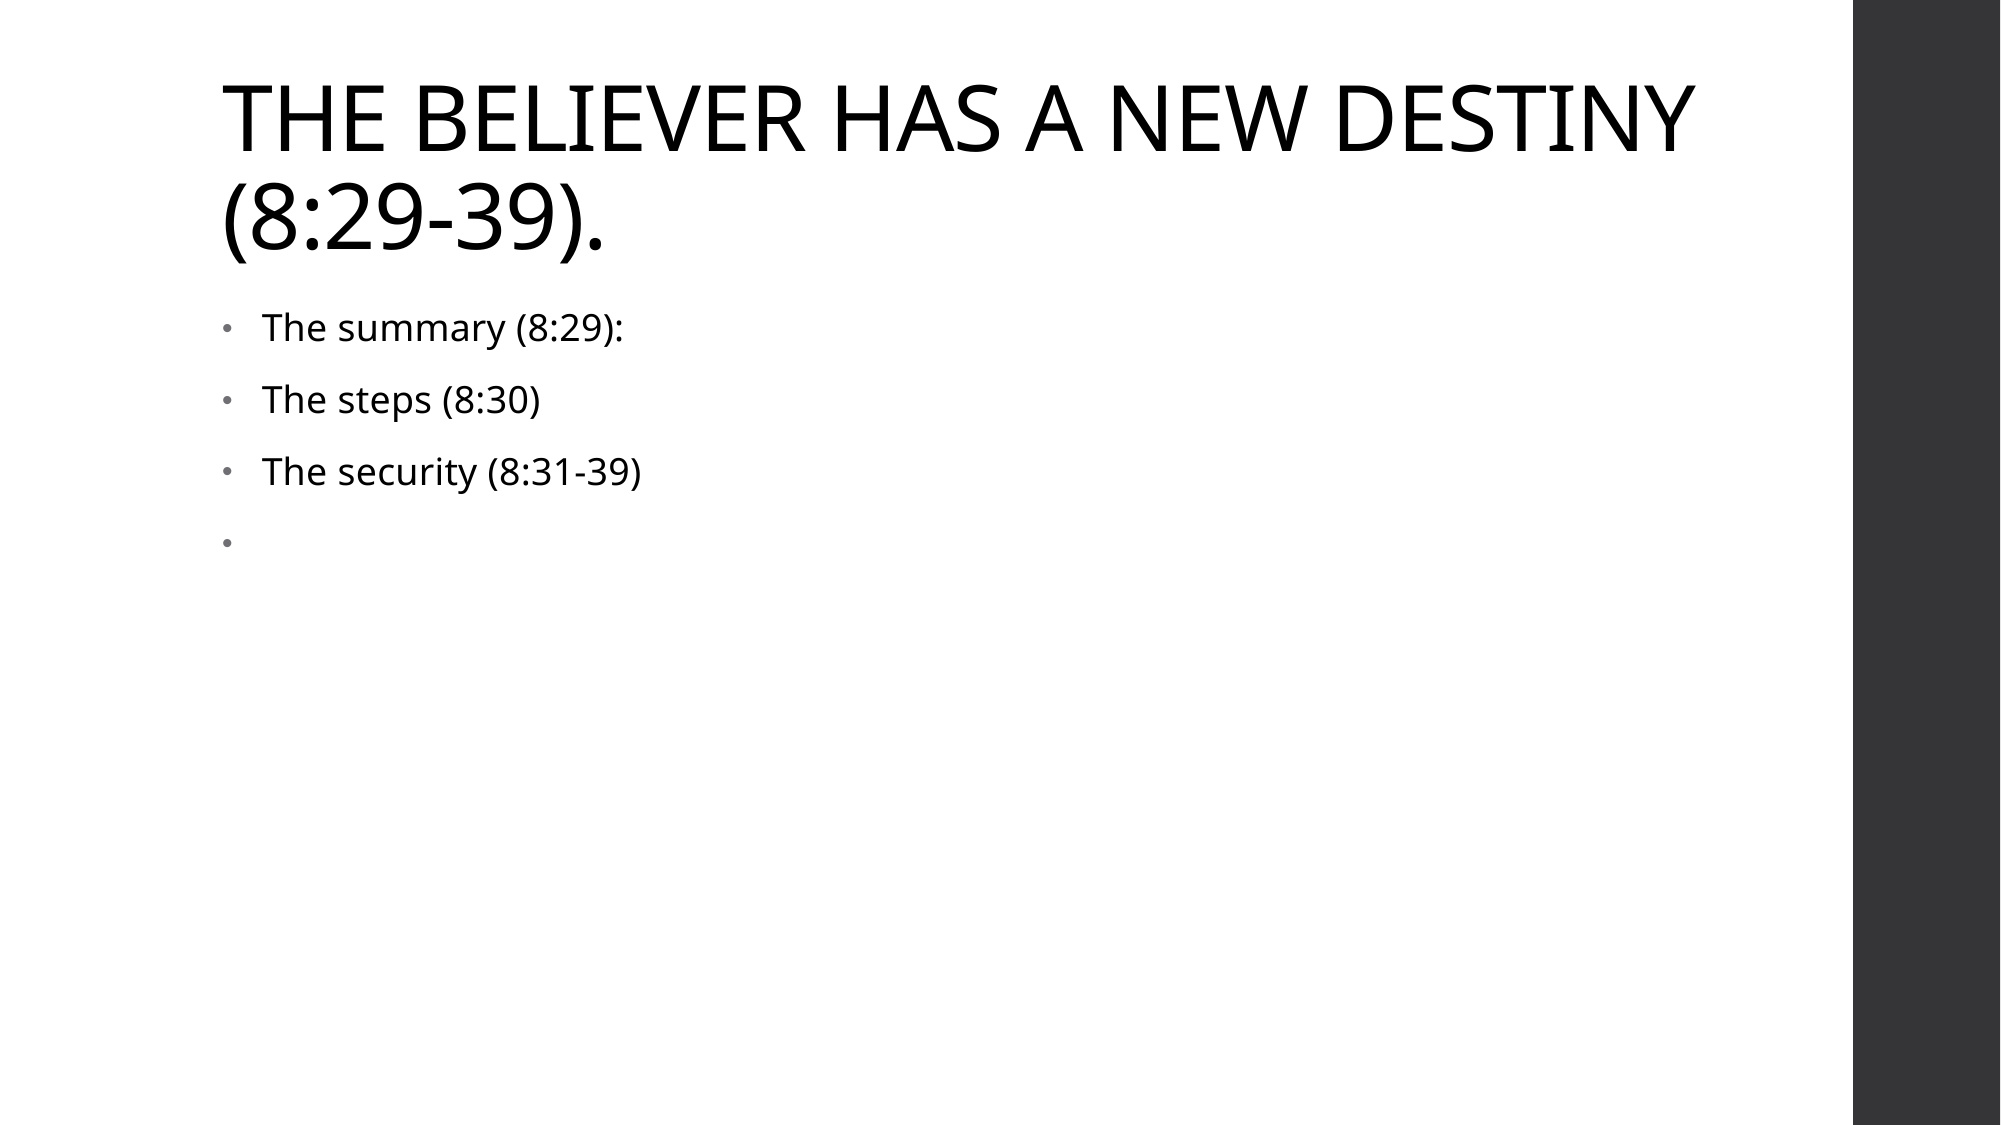

# THE BELIEVER HAS A NEW DESTINY (8:29-39).
 The summary (8:29):
 The steps (8:30)
 The security (8:31-39)